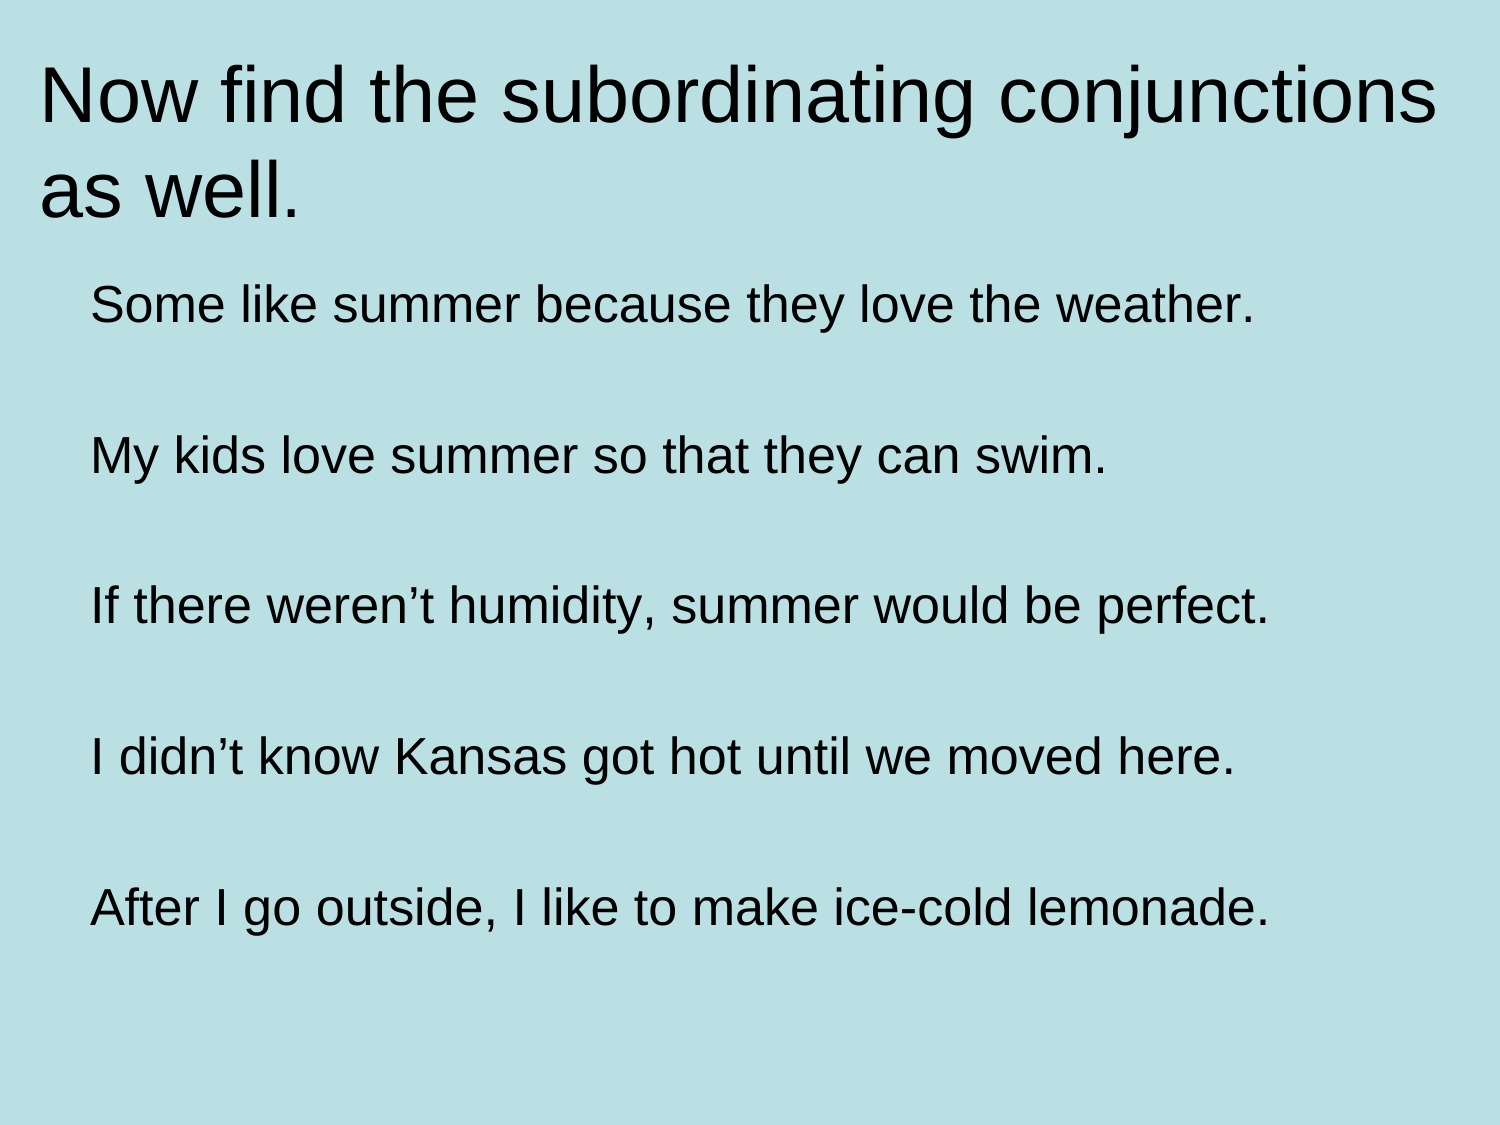

Now find the subordinating conjunctions as well.
Some like summer because they love the weather.
My kids love summer so that they can swim.
If there weren’t humidity, summer would be perfect.
I didn’t know Kansas got hot until we moved here.
After I go outside, I like to make ice-cold lemonade.